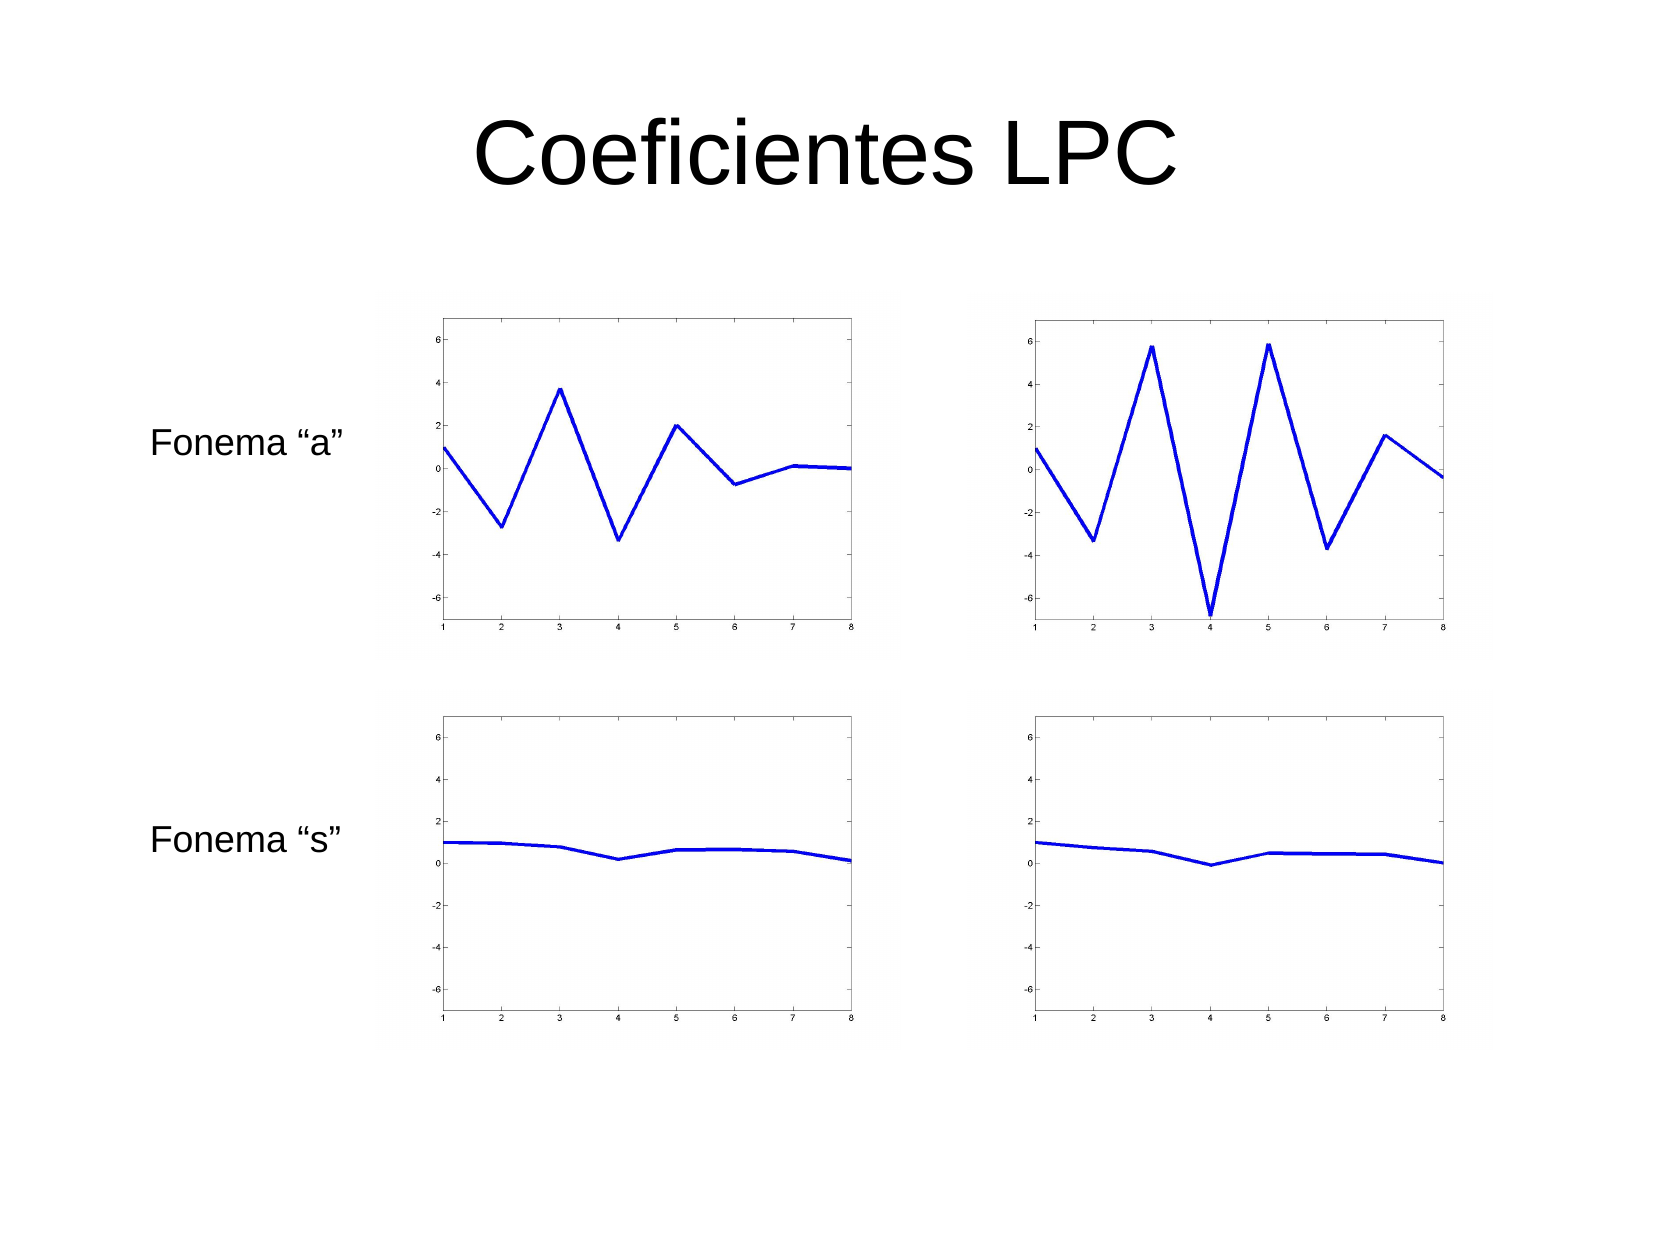

# Coeficientes LPC
Fonema “a”
Fonema “s”